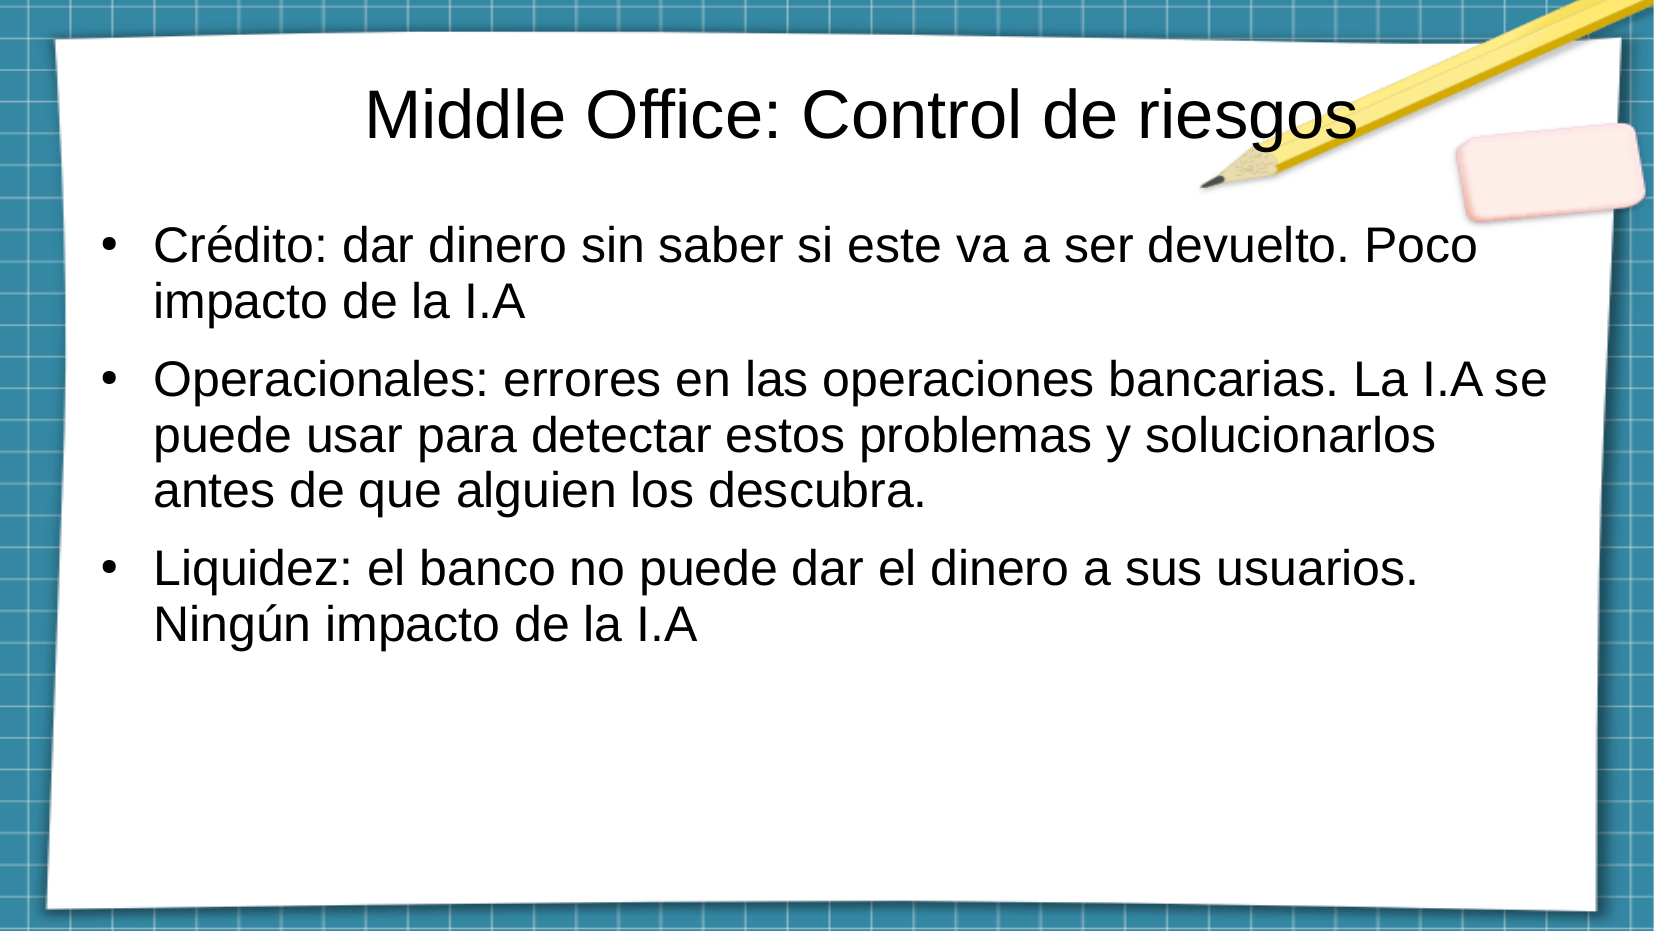

# Middle Office: Control de riesgos
Crédito: dar dinero sin saber si este va a ser devuelto. Poco impacto de la I.A
Operacionales: errores en las operaciones bancarias. La I.A se puede usar para detectar estos problemas y solucionarlos antes de que alguien los descubra.
Liquidez: el banco no puede dar el dinero a sus usuarios. Ningún impacto de la I.A